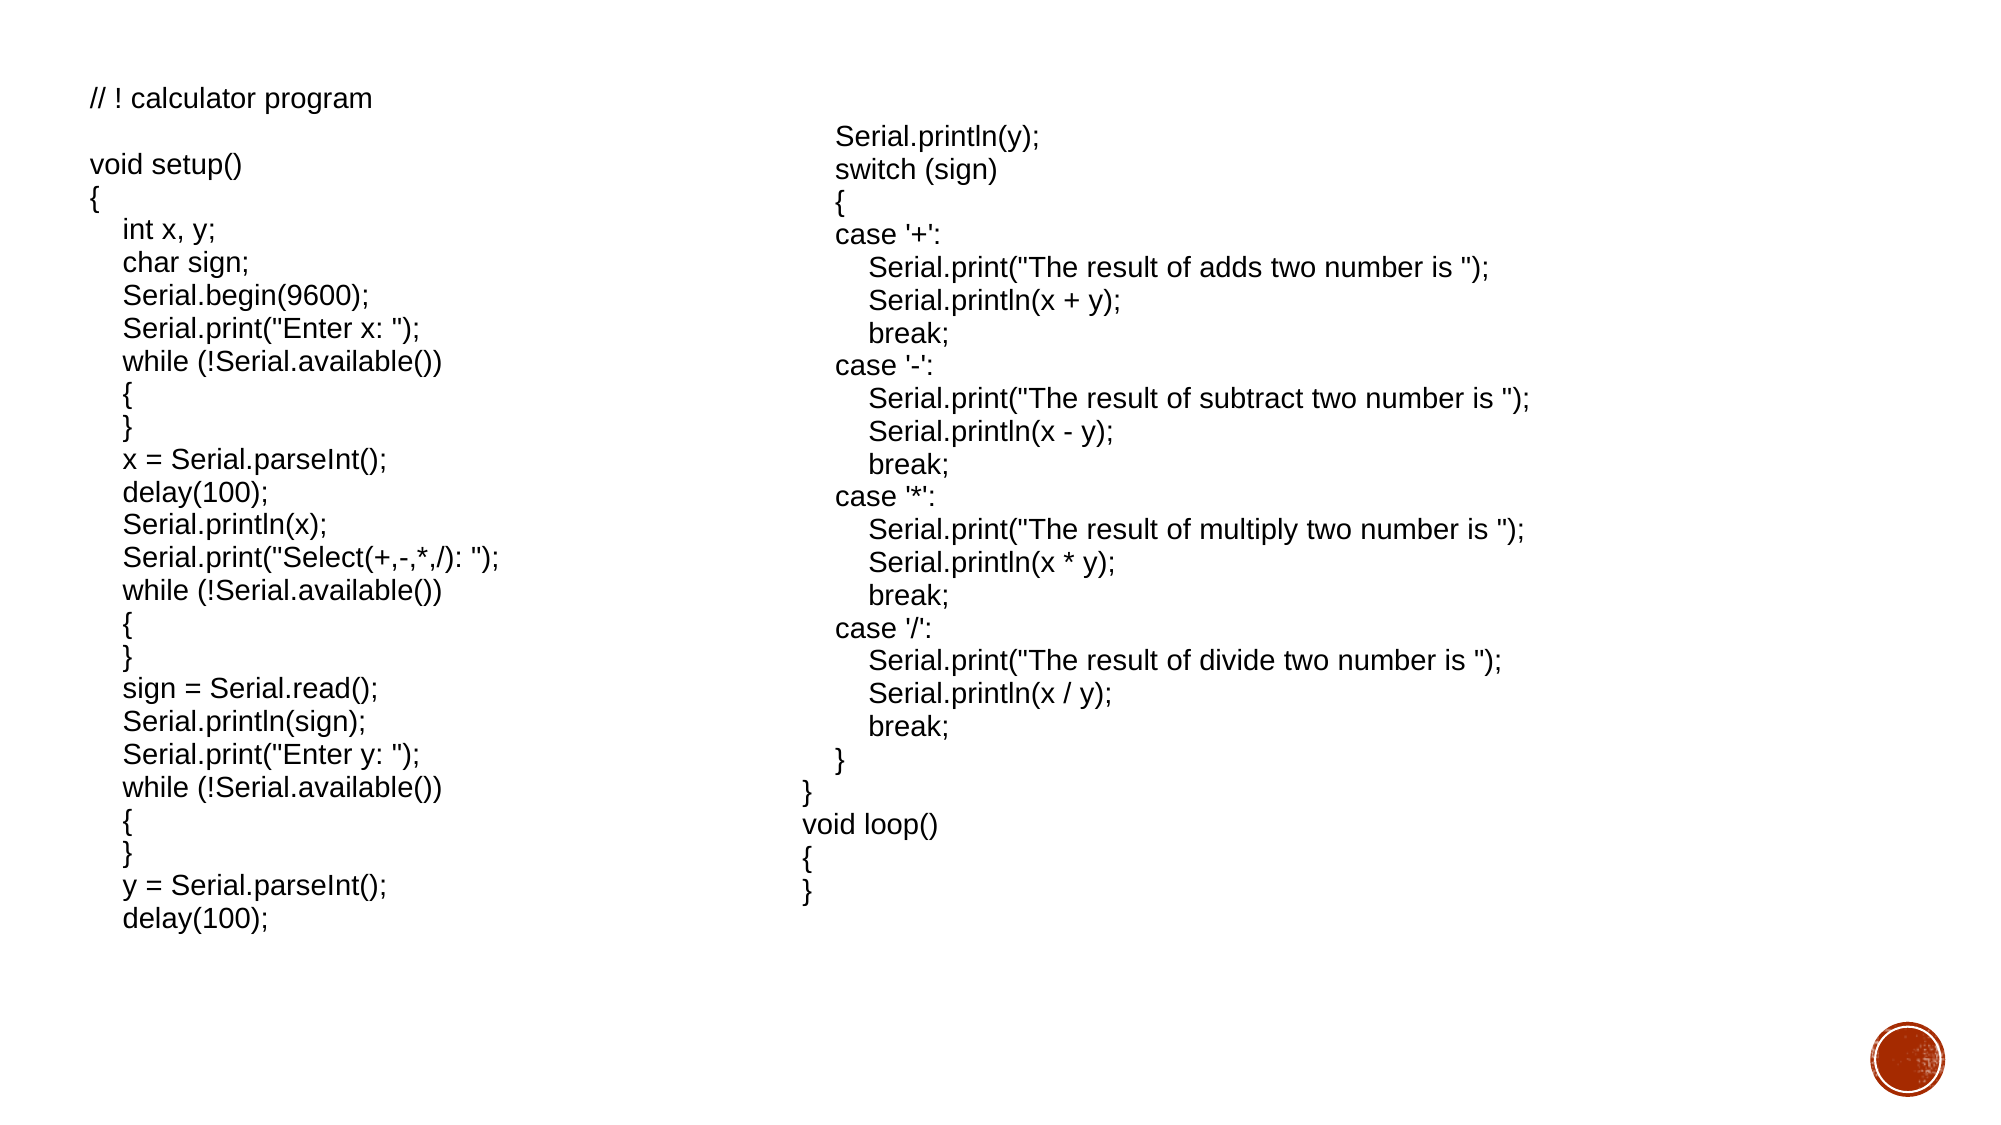

// ! calculator program
void setup()
{
 int x, y;
 char sign;
 Serial.begin(9600);
 Serial.print("Enter x: ");
 while (!Serial.available())
 {
 }
 x = Serial.parseInt();
 delay(100);
 Serial.println(x);
 Serial.print("Select(+,-,*,/): ");
 while (!Serial.available())
 {
 }
 sign = Serial.read();
 Serial.println(sign);
 Serial.print("Enter y: ");
 while (!Serial.available())
 {
 }
 y = Serial.parseInt();
 delay(100);
 Serial.println(y);
 switch (sign)
 {
 case '+':
 Serial.print("The result of adds two number is ");
 Serial.println(x + y);
 break;
 case '-':
 Serial.print("The result of subtract two number is ");
 Serial.println(x - y);
 break;
 case '*':
 Serial.print("The result of multiply two number is ");
 Serial.println(x * y);
 break;
 case '/':
 Serial.print("The result of divide two number is ");
 Serial.println(x / y);
 break;
 }
}
void loop()
{
}